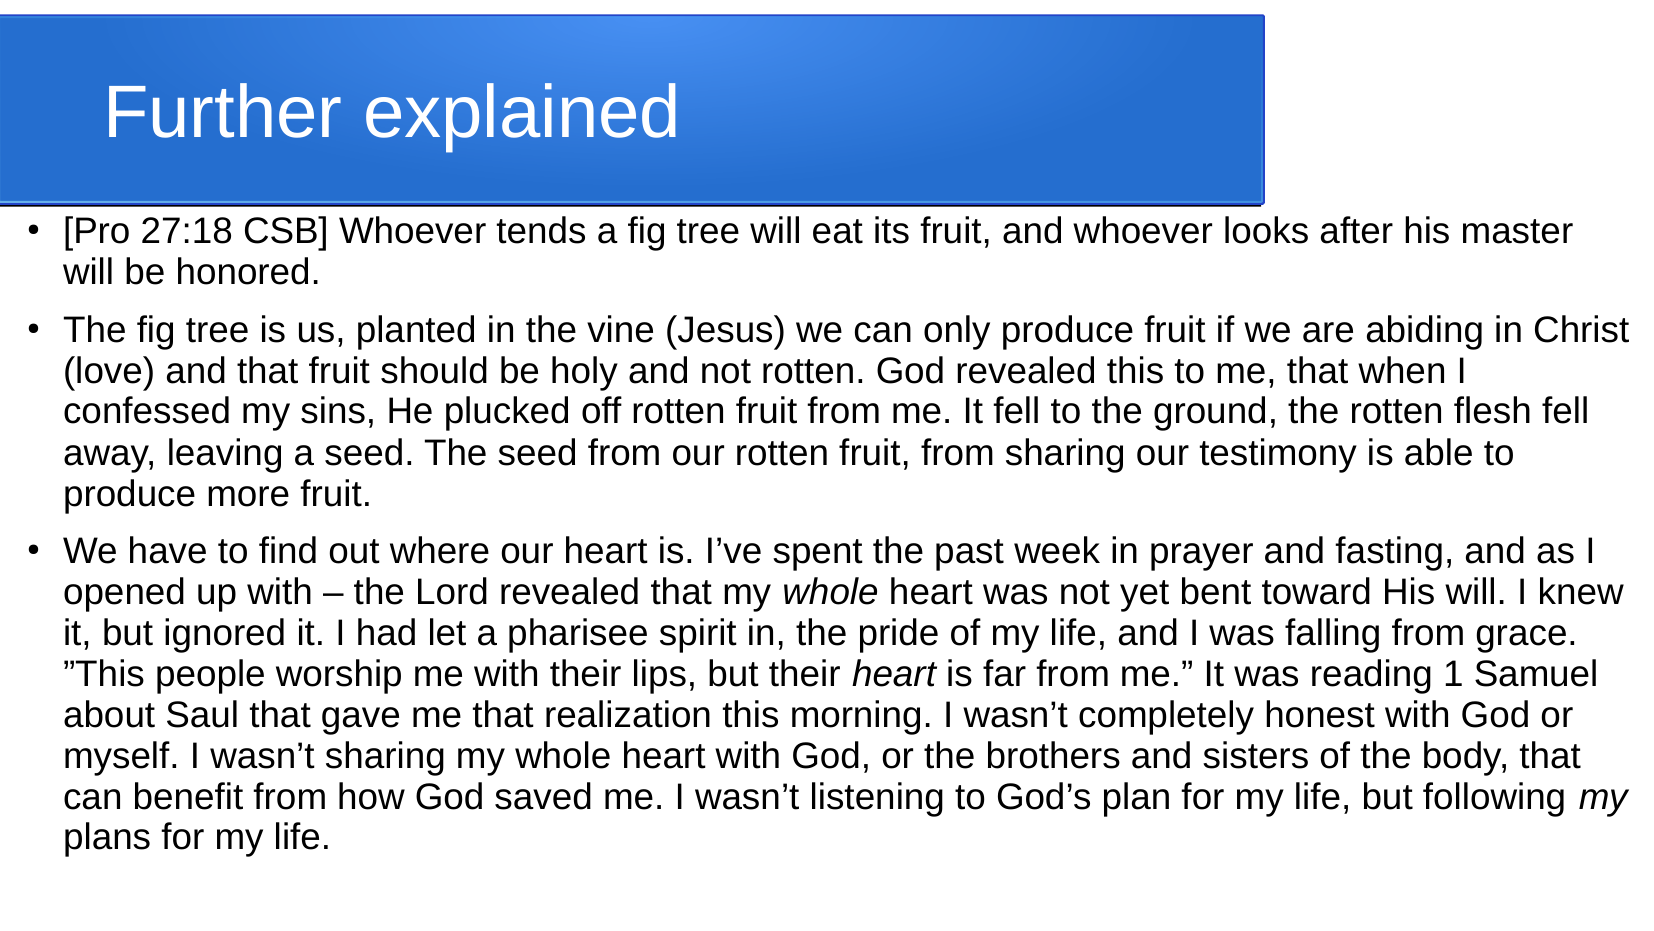

# Further explained
[Pro 27:18 CSB] Whoever tends a fig tree will eat its fruit, and whoever looks after his master will be honored.
The fig tree is us, planted in the vine (Jesus) we can only produce fruit if we are abiding in Christ (love) and that fruit should be holy and not rotten. God revealed this to me, that when I confessed my sins, He plucked off rotten fruit from me. It fell to the ground, the rotten flesh fell away, leaving a seed. The seed from our rotten fruit, from sharing our testimony is able to produce more fruit.
We have to find out where our heart is. I’ve spent the past week in prayer and fasting, and as I opened up with – the Lord revealed that my whole heart was not yet bent toward His will. I knew it, but ignored it. I had let a pharisee spirit in, the pride of my life, and I was falling from grace.
”This people worship me with their lips, but their heart is far from me.” It was reading 1 Samuel about Saul that gave me that realization this morning. I wasn’t completely honest with God or myself. I wasn’t sharing my whole heart with God, or the brothers and sisters of the body, that can benefit from how God saved me. I wasn’t listening to God’s plan for my life, but following my plans for my life.